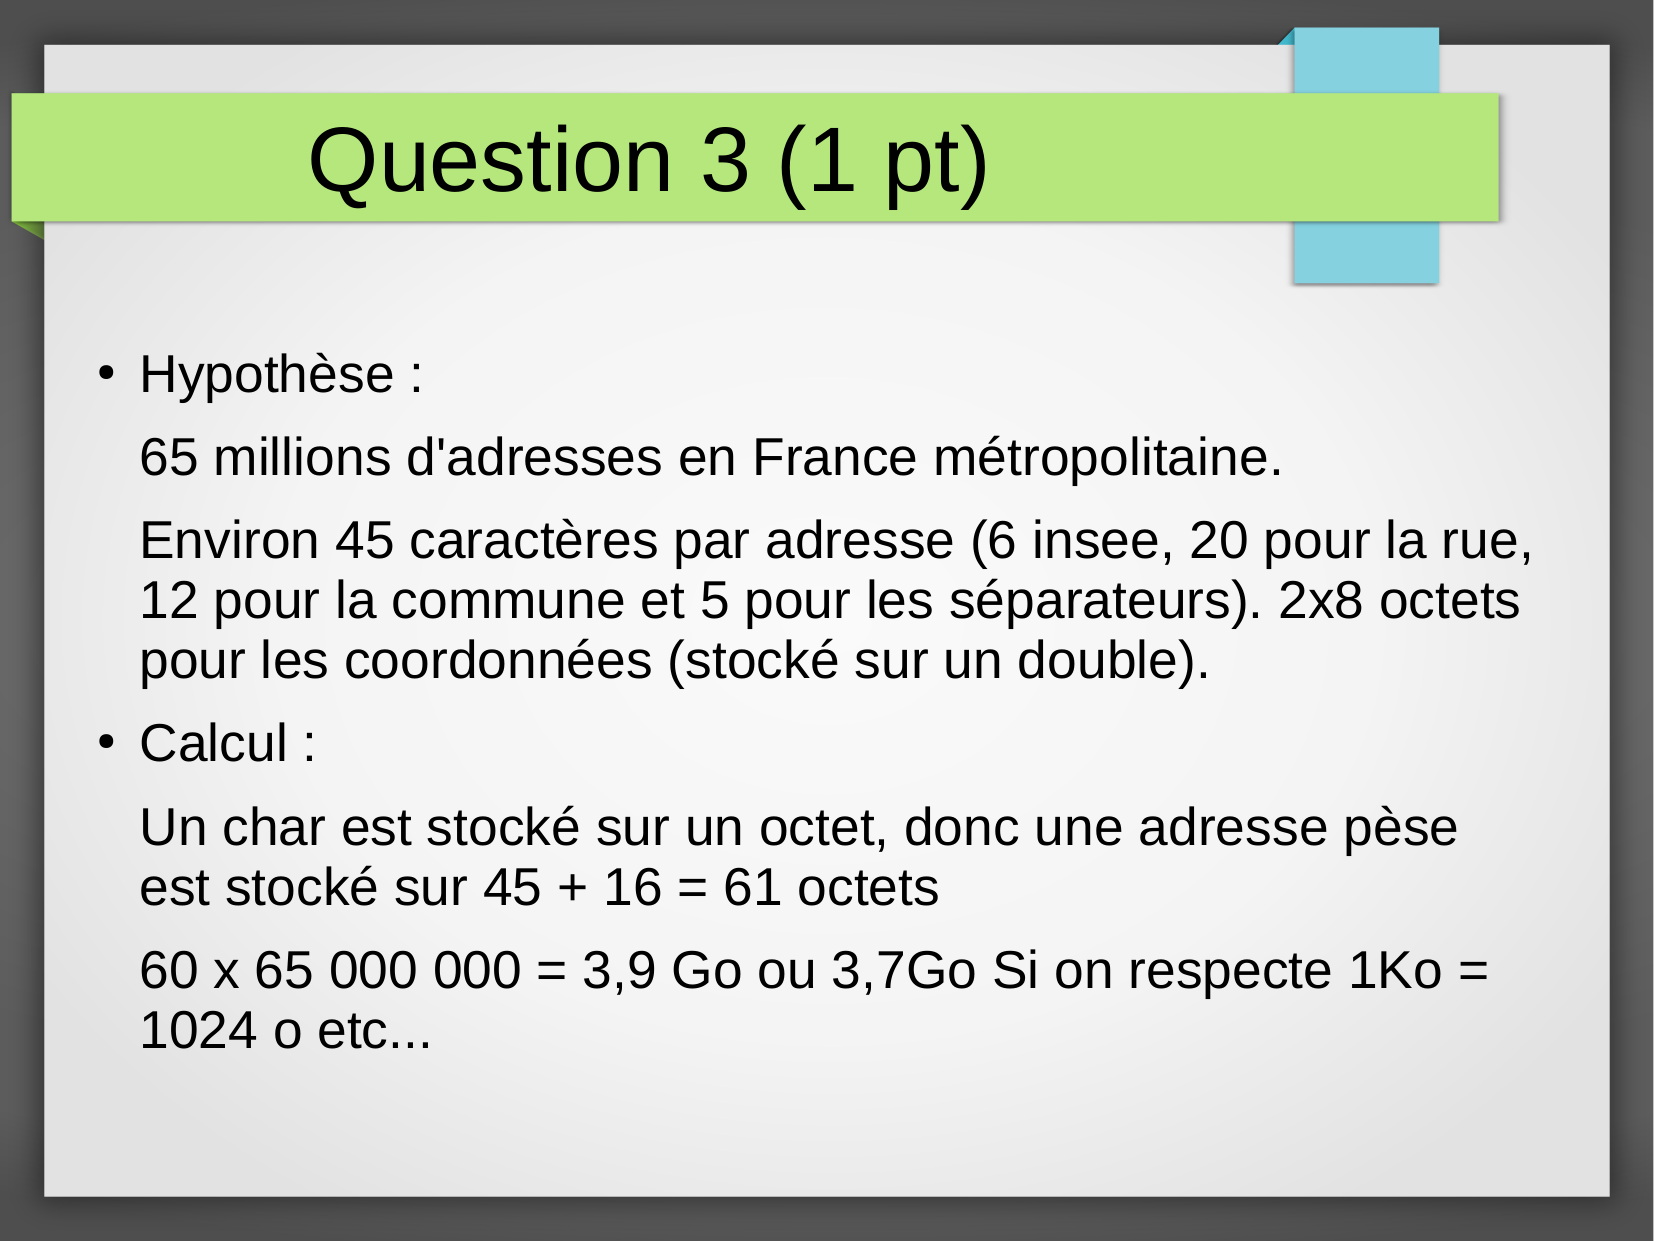

# Question 3 (1 pt)
Hypothèse :
65 millions d'adresses en France métropolitaine.
Environ 45 caractères par adresse (6 insee, 20 pour la rue, 12 pour la commune et 5 pour les séparateurs). 2x8 octets pour les coordonnées (stocké sur un double).
Calcul :
Un char est stocké sur un octet, donc une adresse pèse est stocké sur 45 + 16 = 61 octets
60 x 65 000 000 = 3,9 Go ou 3,7Go Si on respecte 1Ko = 1024 o etc...